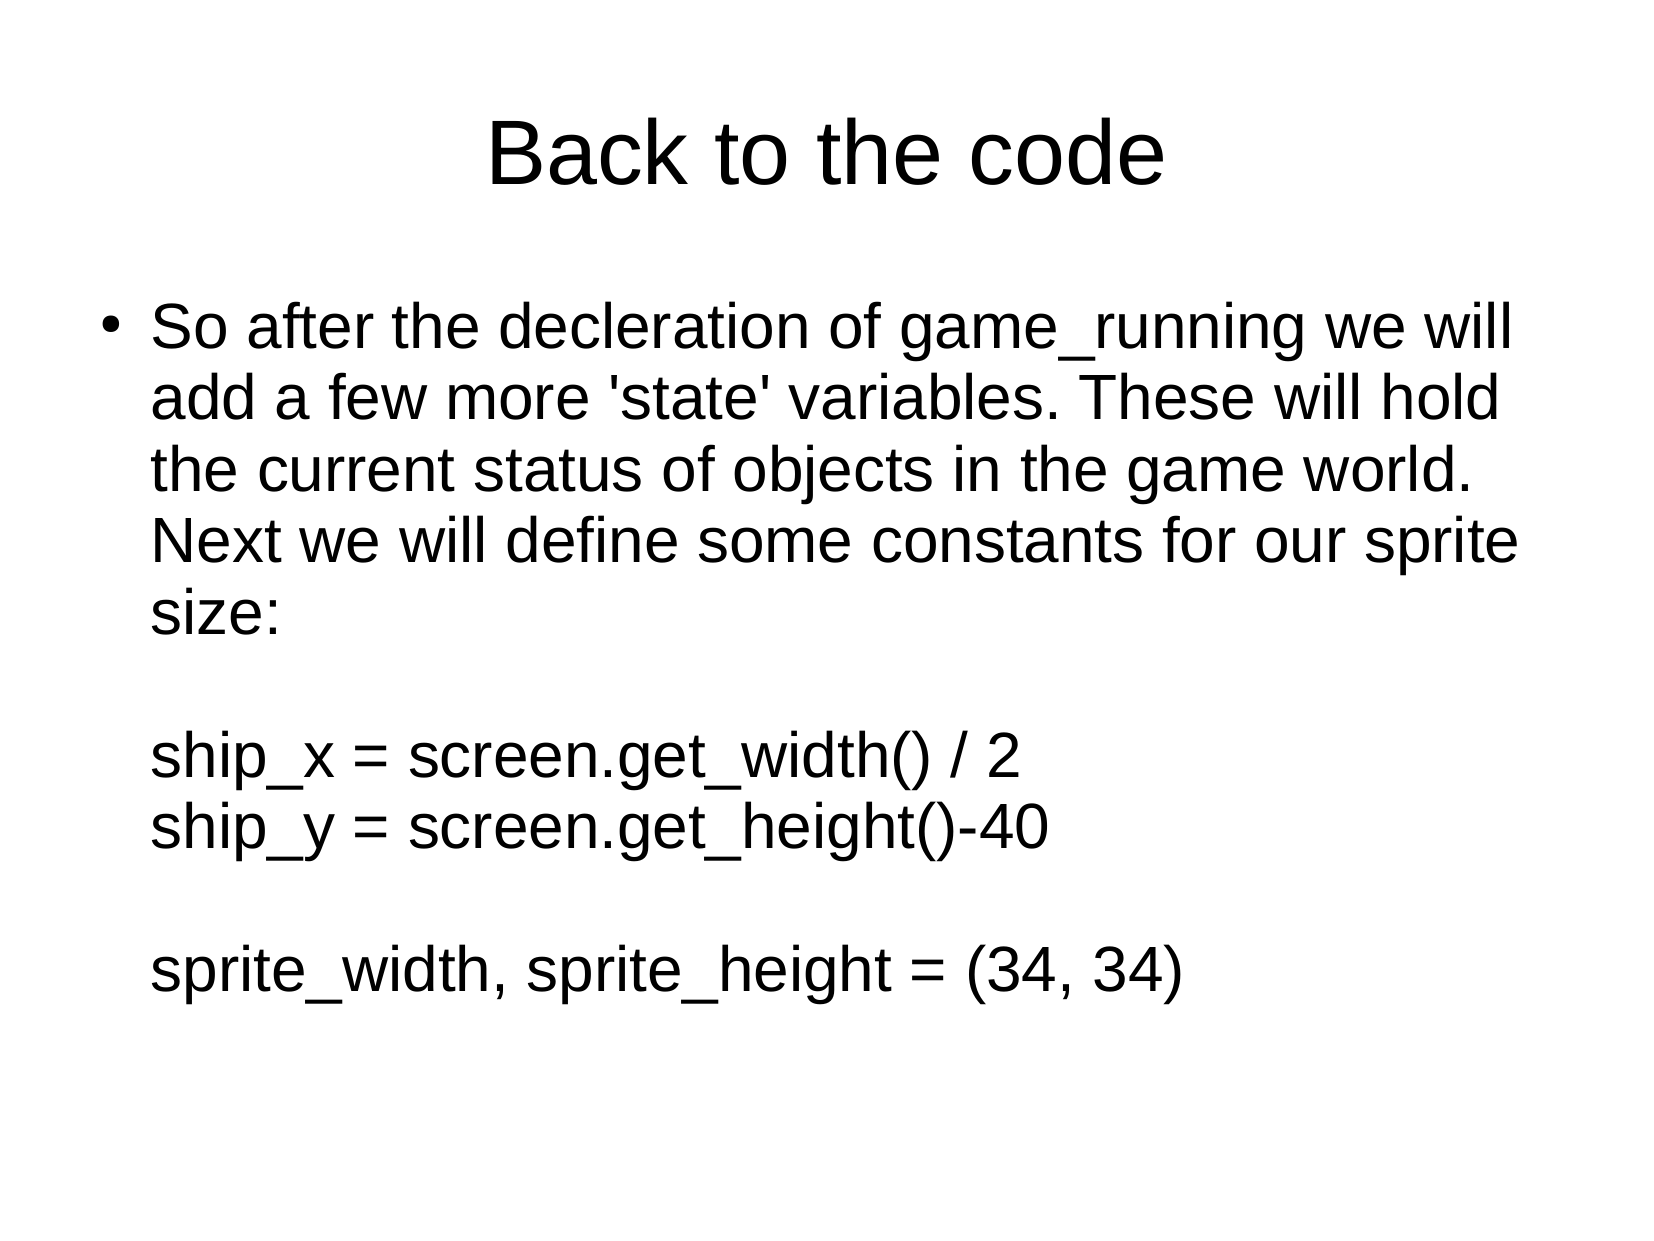

# Back to the code
So after the decleration of game_running we will add a few more 'state' variables. These will hold the current status of objects in the game world. Next we will define some constants for our sprite size:
ship_x = screen.get_width() / 2
ship_y = screen.get_height()-40
sprite_width, sprite_height = (34, 34)